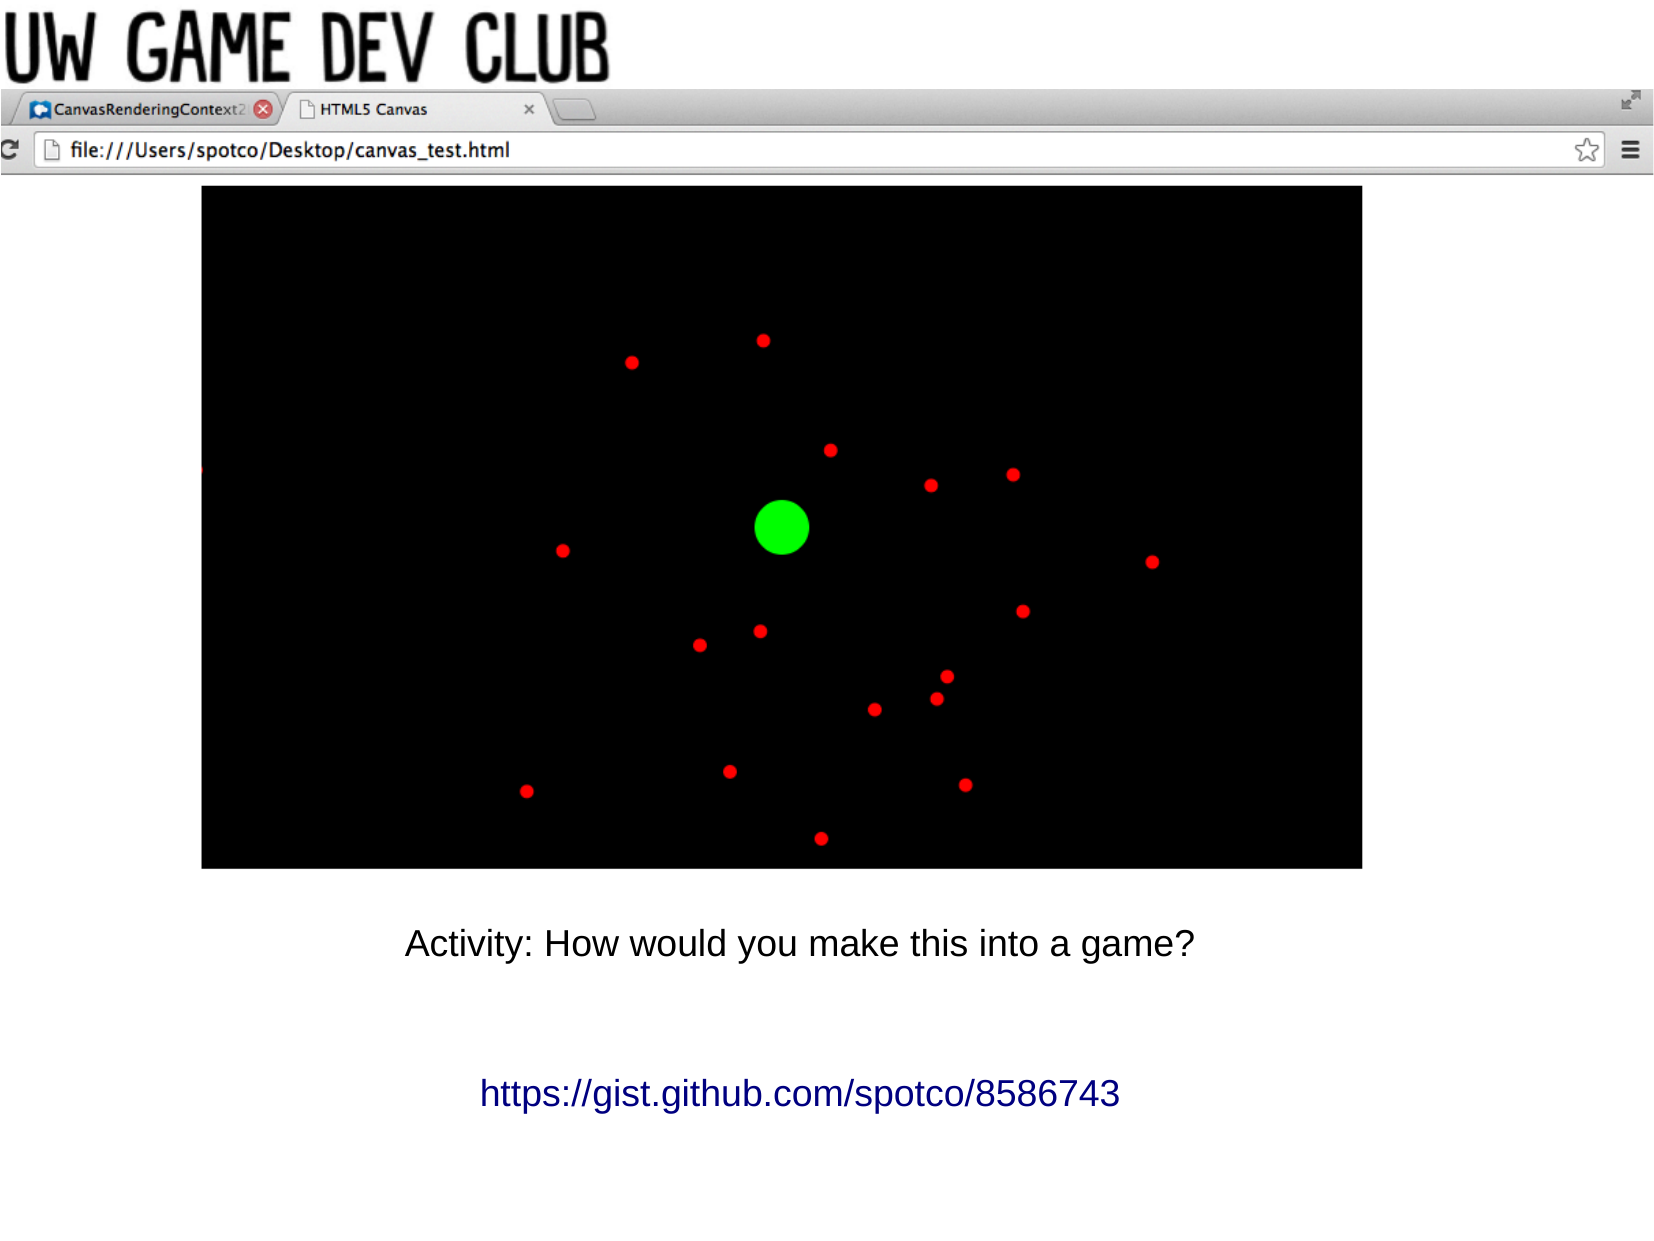

Activity: How would you make this into a game?
https://gist.github.com/spotco/8586743